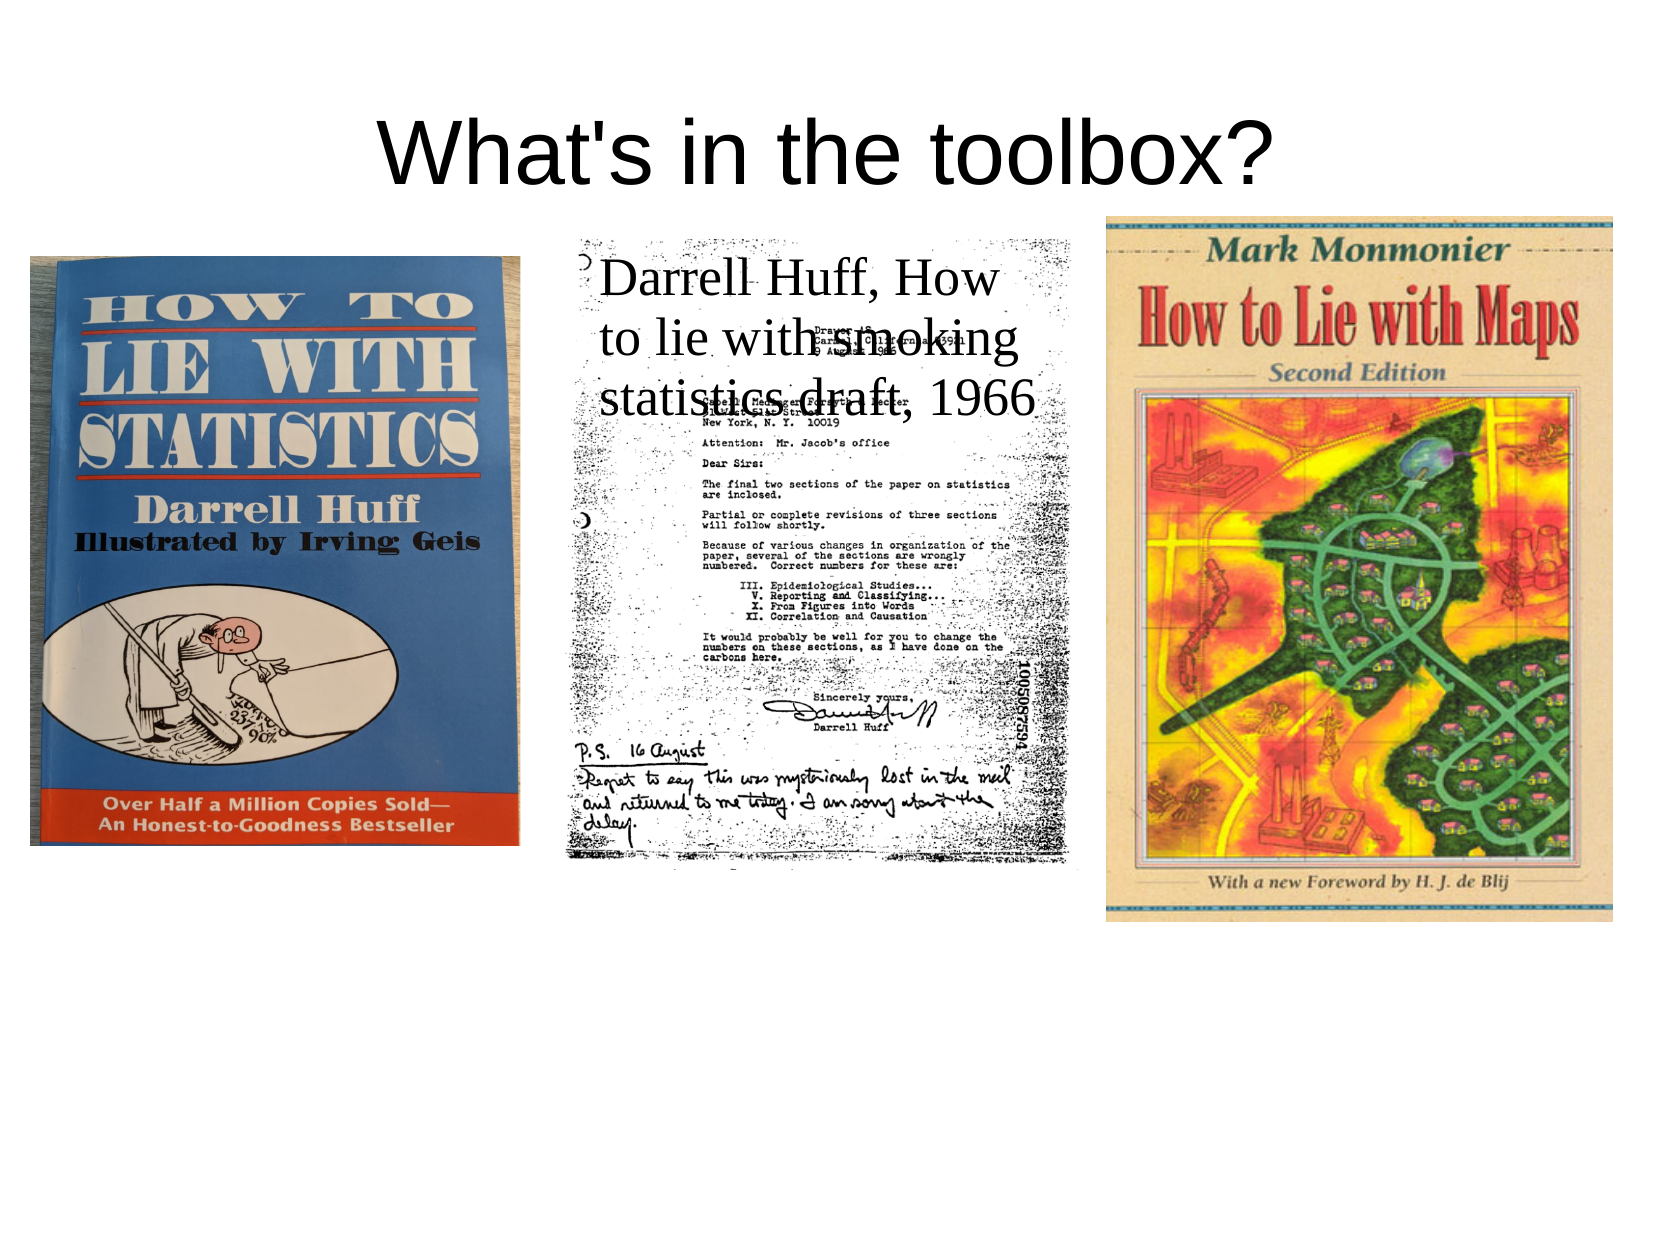

# What's in the toolbox?
Darrell Huff, How to lie with smoking statistics draft, 1966